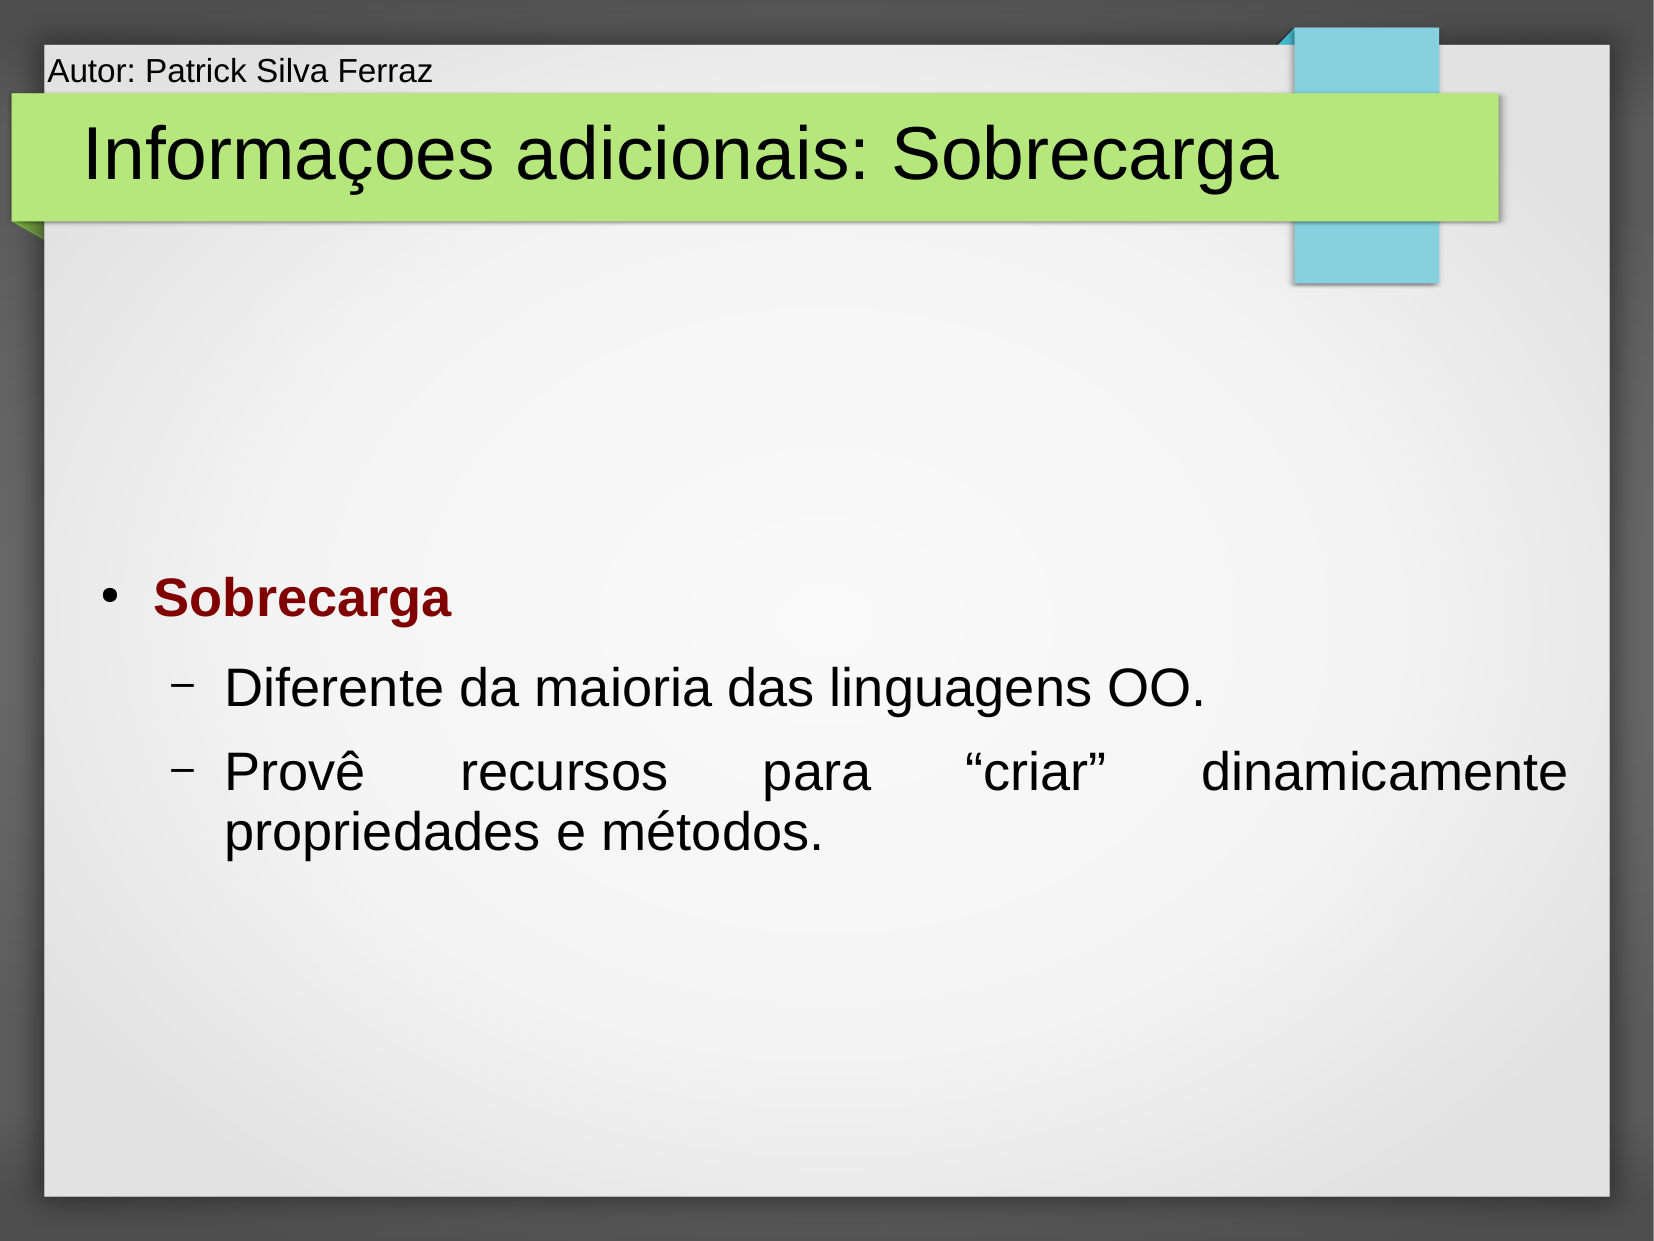

Autor: Patrick Silva Ferraz
# Informaçoes adicionais: Sobrecarga
Sobrecarga
Diferente da maioria das linguagens OO.
Provê recursos para “criar” dinamicamente propriedades e métodos.